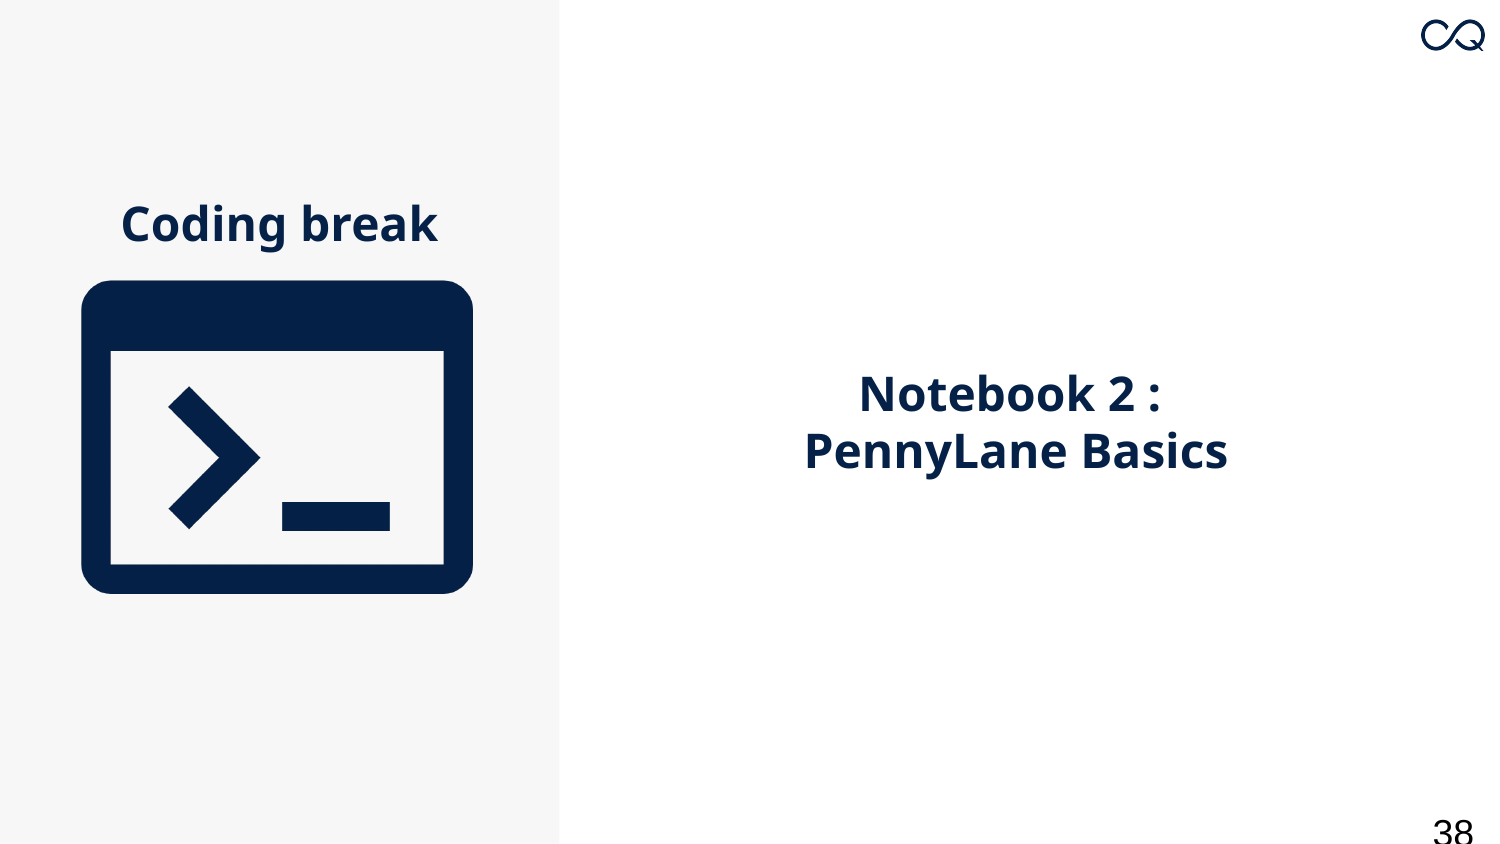

Coding break
# Notebook 2 : PennyLane Basics